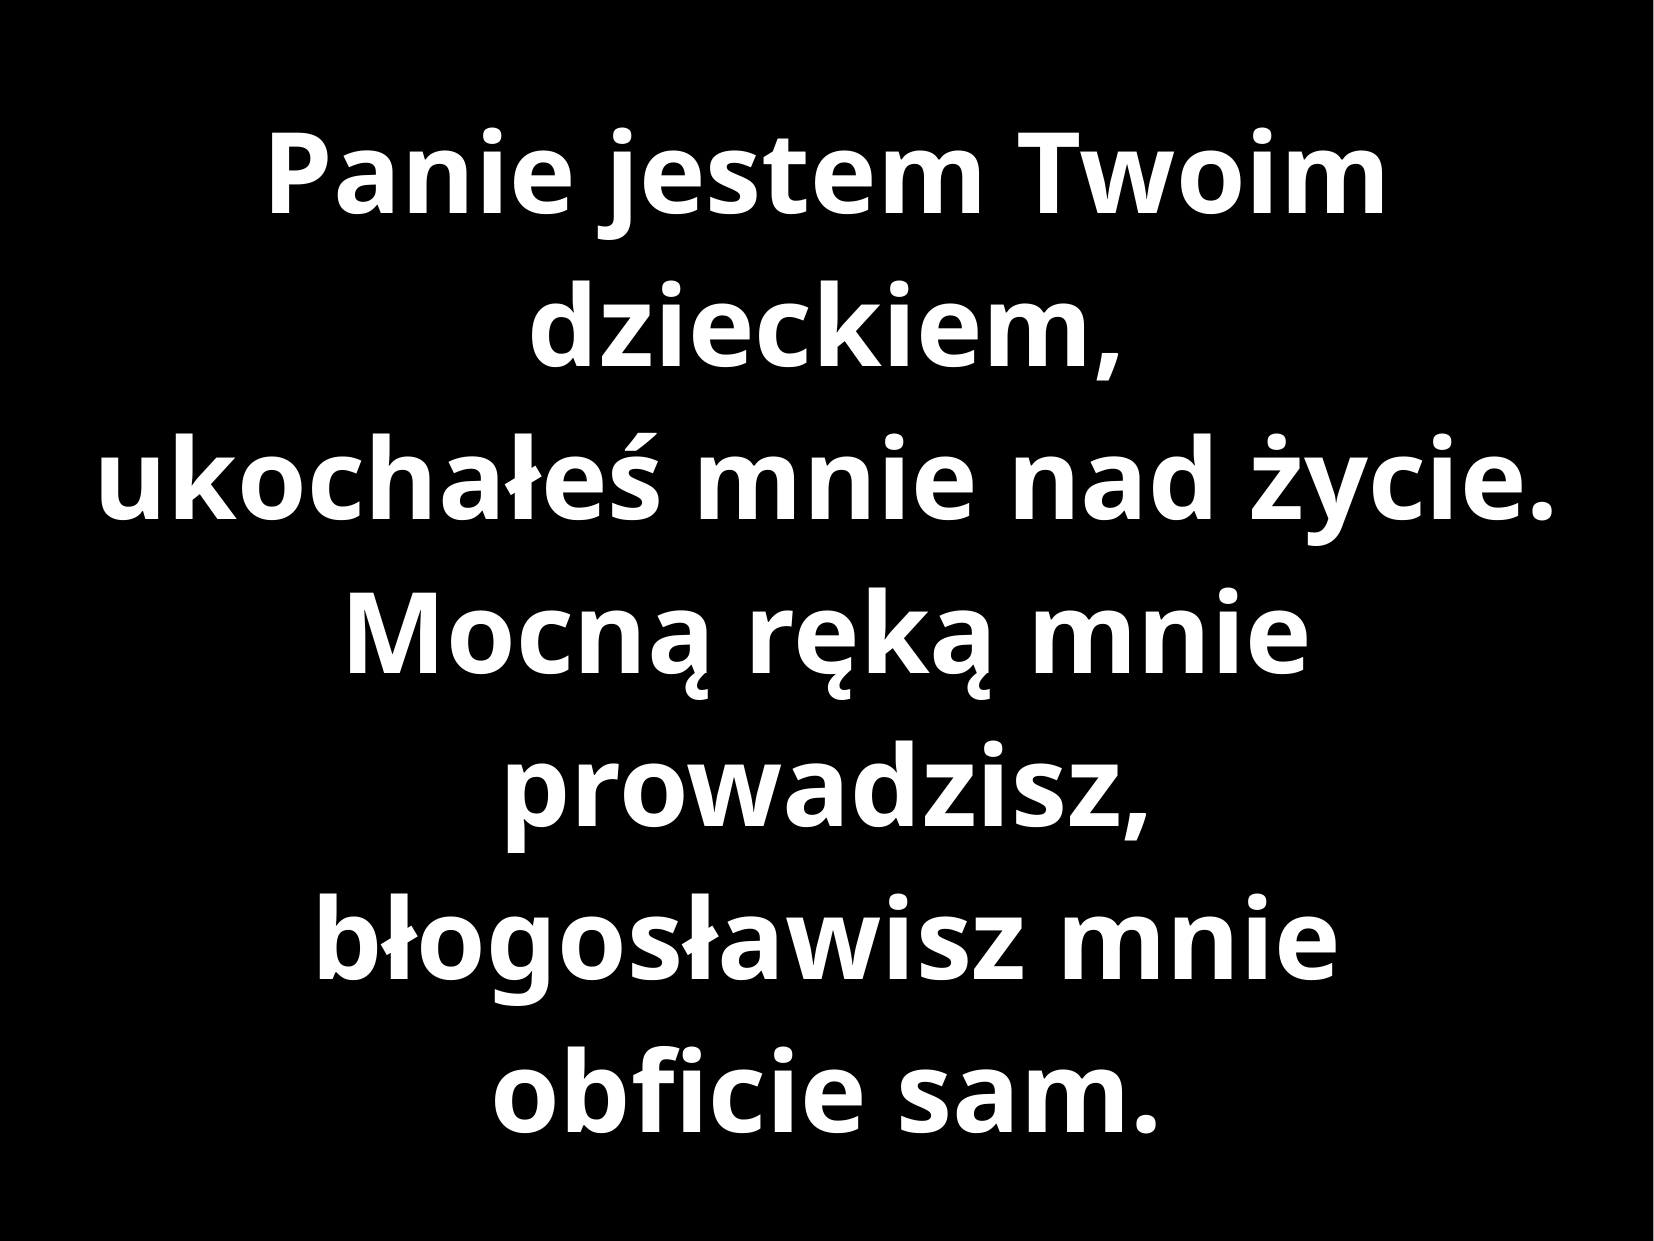

# Panie jestem Twoim dzieckiem, ukochałeś mnie nad życie. Mocną ręką mnie prowadzisz, błogosławisz mnie obficie sam.